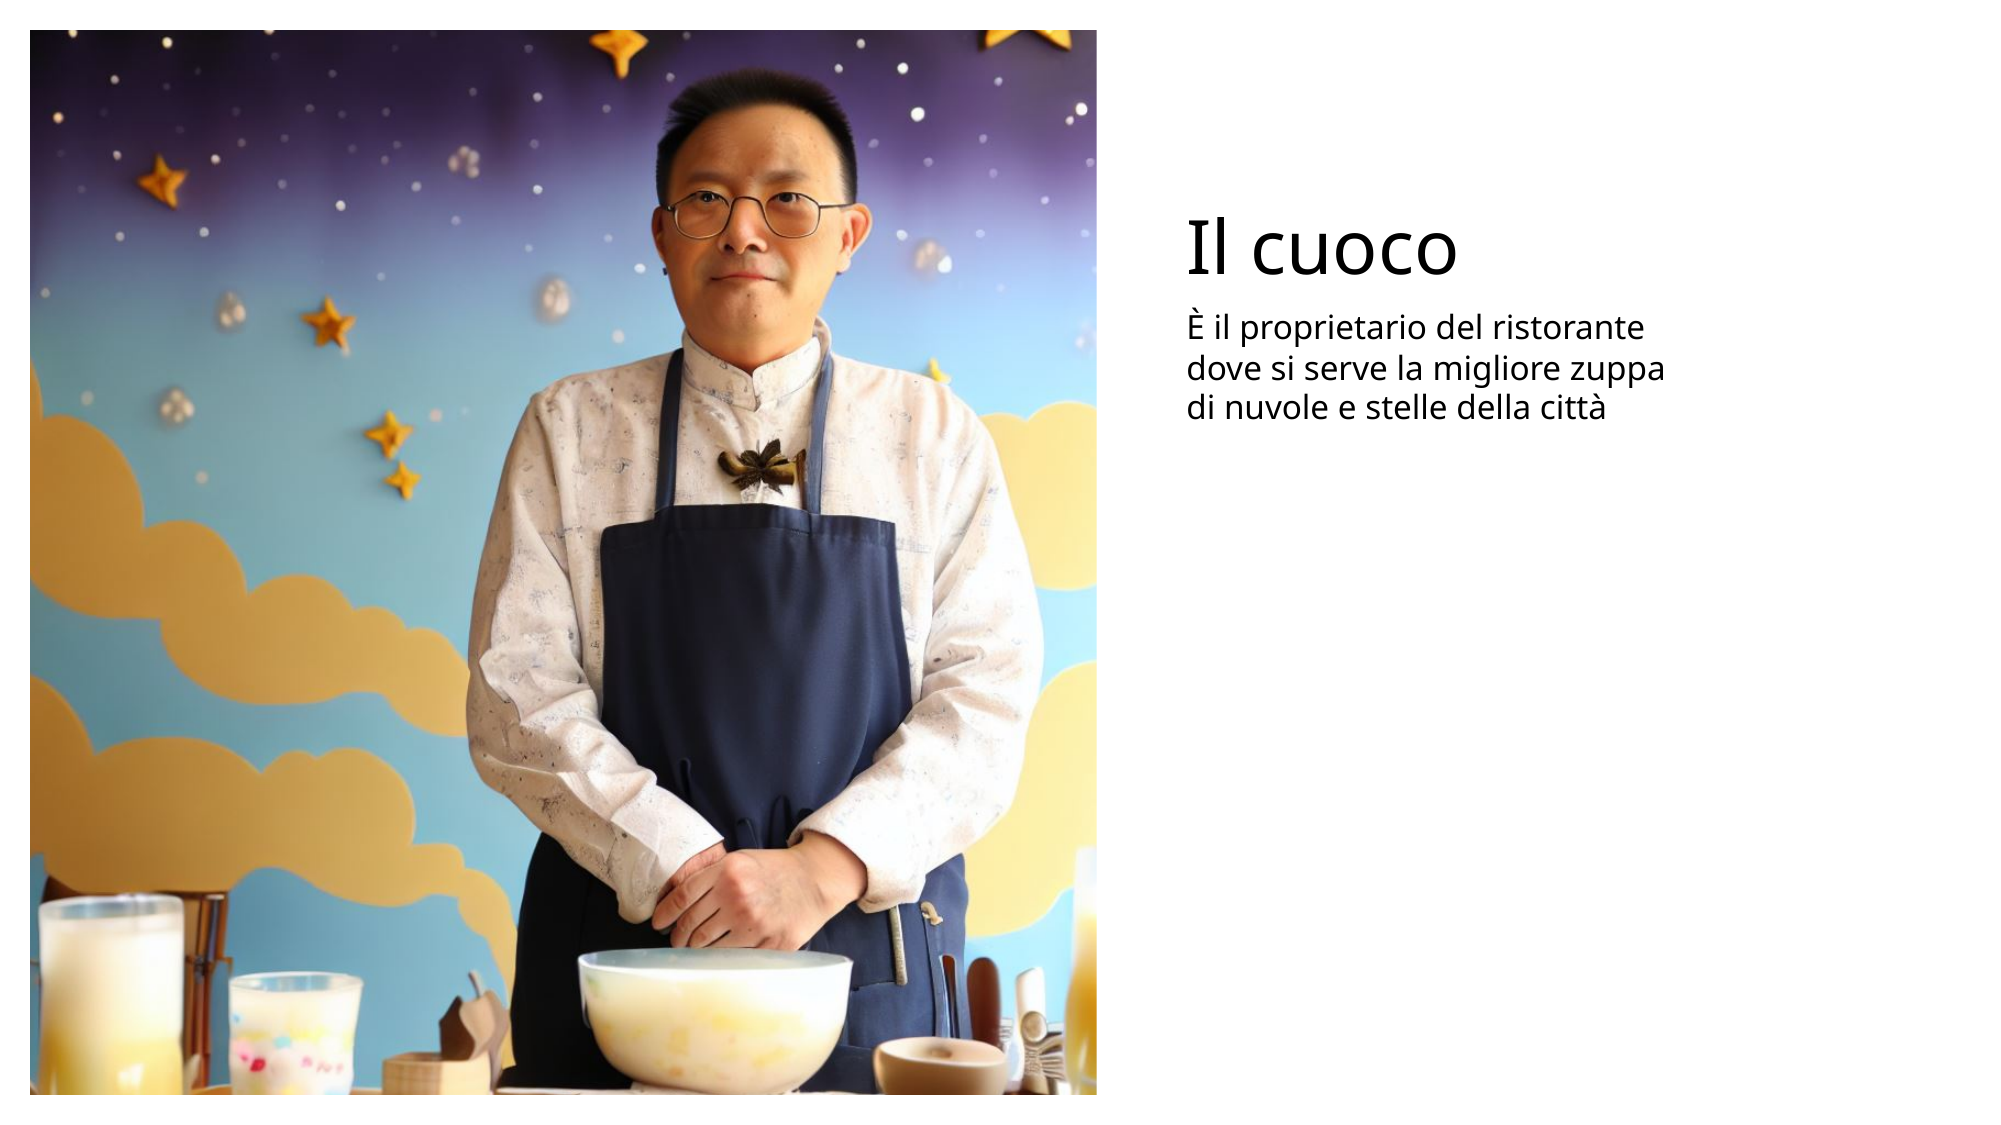

Il cuoco
È il proprietario del ristorante
dove si serve la migliore zuppa
di nuvole e stelle della città